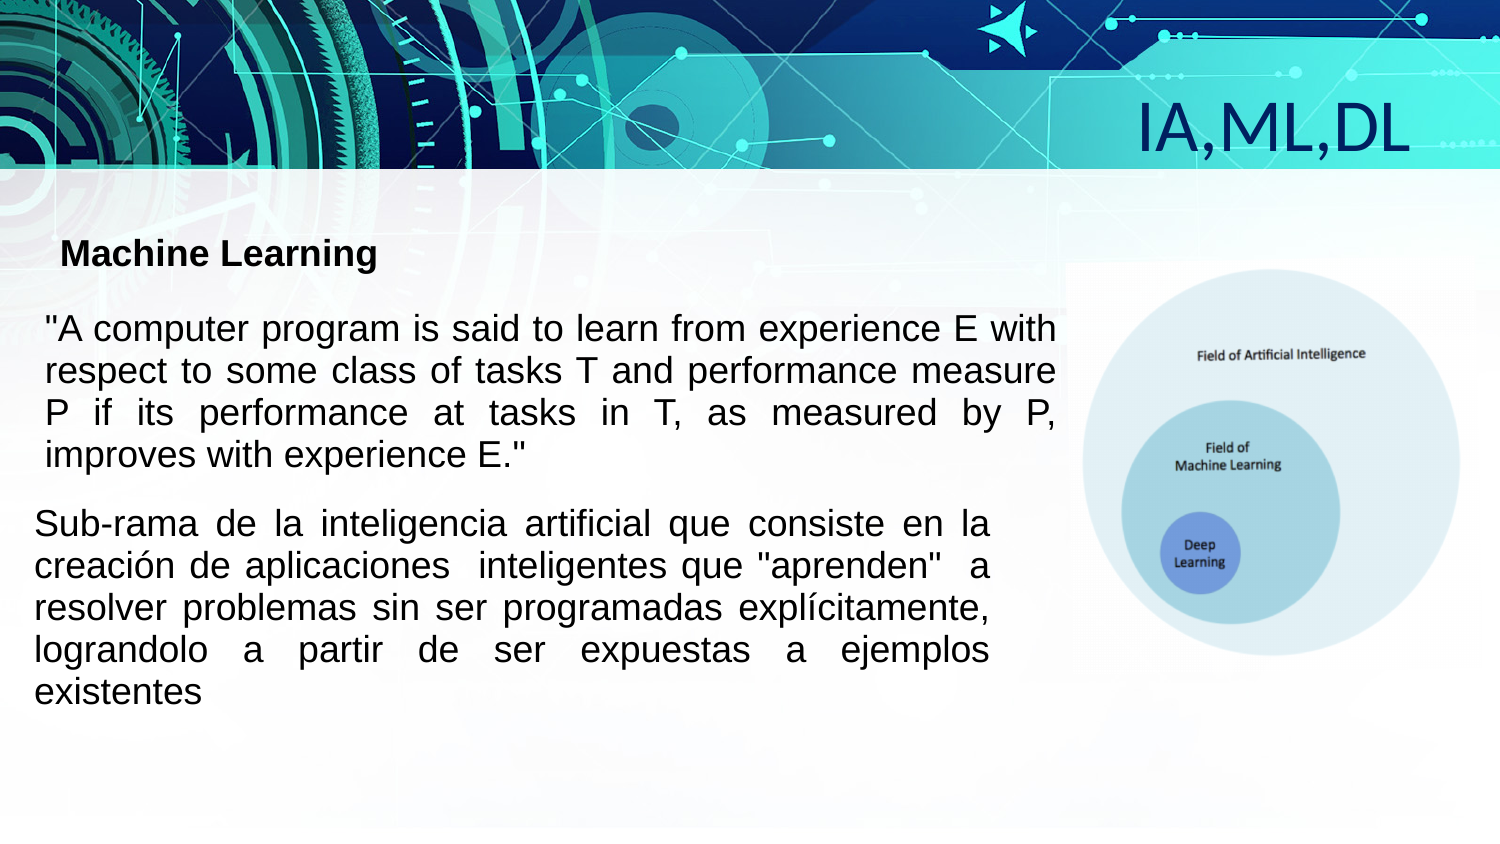

IA,ML,DL
Machine Learning
"A computer program is said to learn from experience E with respect to some class of tasks T and performance measure P if its performance at tasks in T, as measured by P, improves with experience E."
Sub-rama de la inteligencia artificial que consiste en la creación de aplicaciones inteligentes que "aprenden" a resolver problemas sin ser programadas explícitamente,
lograndolo a partir de ser expuestas a ejemplos existentes